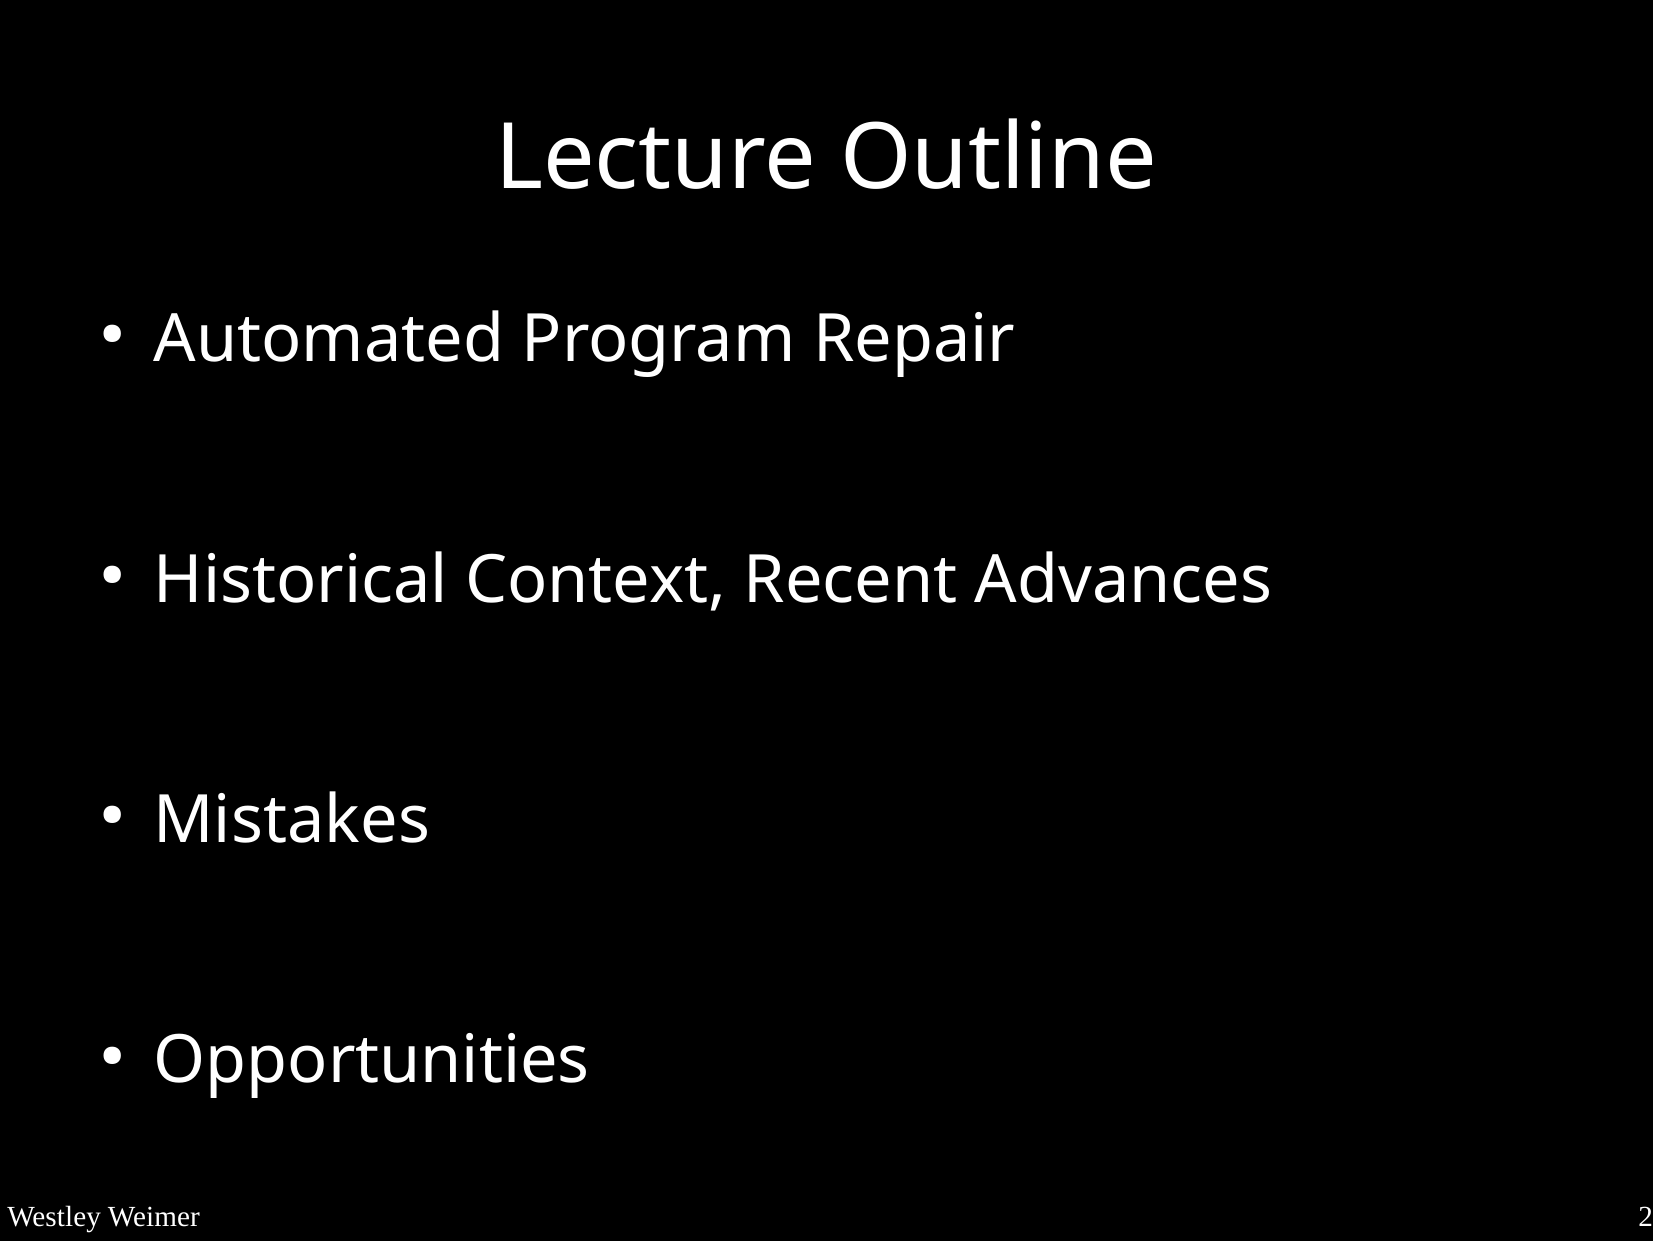

# Lecture Outline
Automated Program Repair
Historical Context, Recent Advances
Mistakes
Opportunities
2